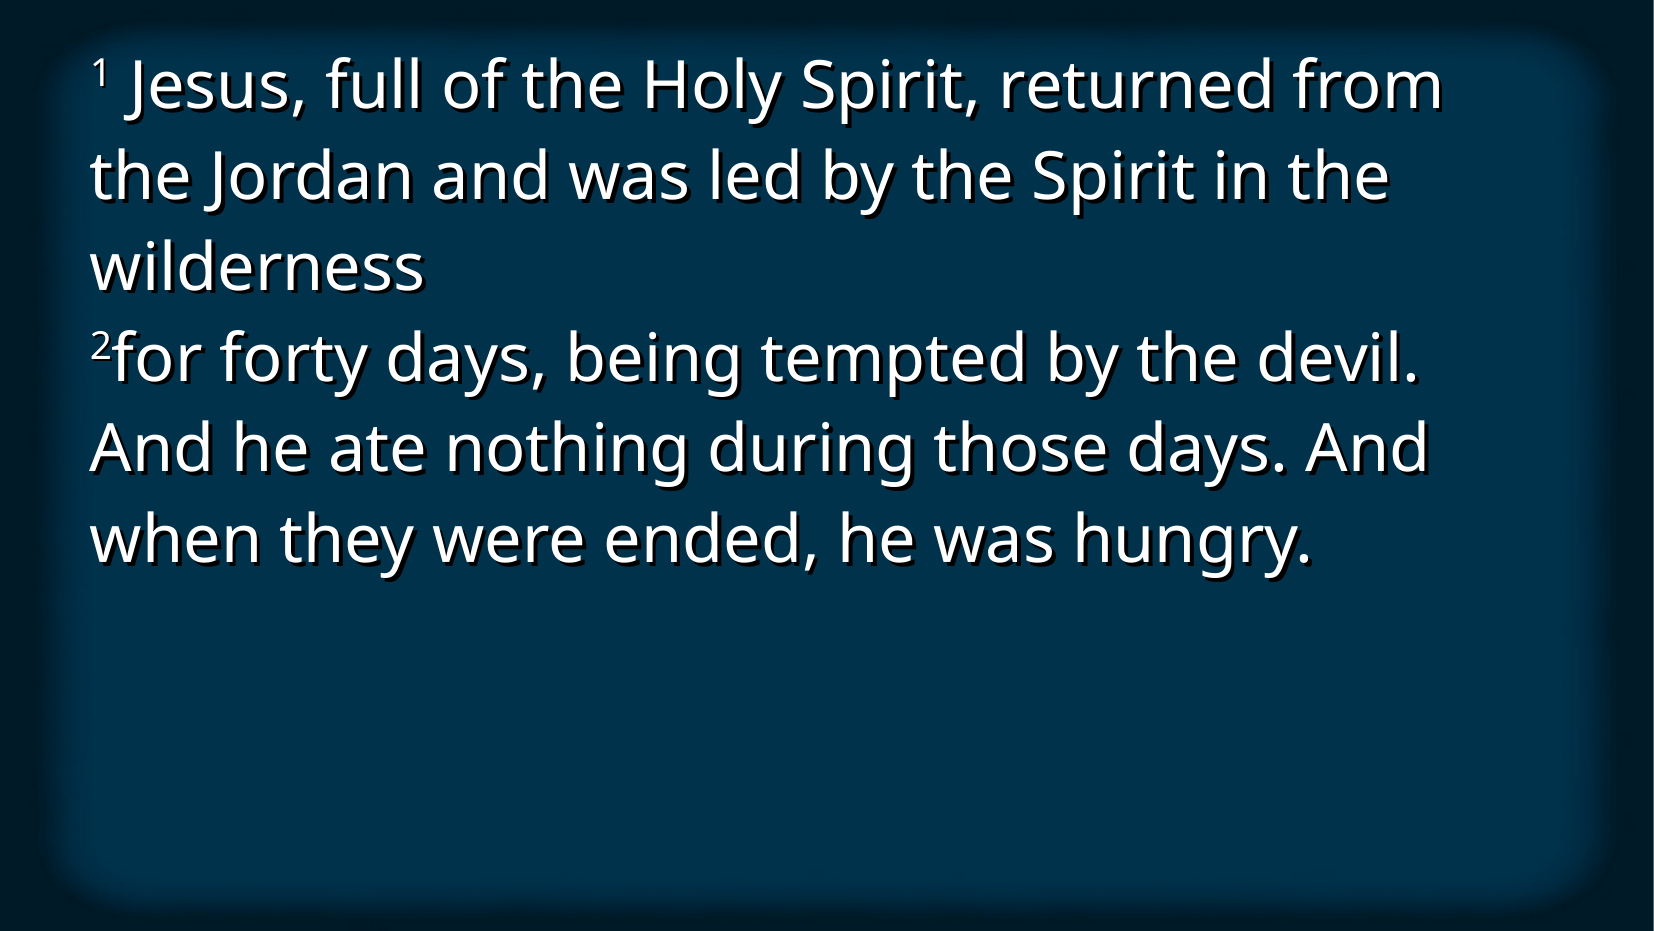

1 Jesus, full of the Holy Spirit, returned from the Jordan and was led by the Spirit in the wilderness
2for forty days, being tempted by the devil. And he ate nothing during those days. And when they were ended, he was hungry.